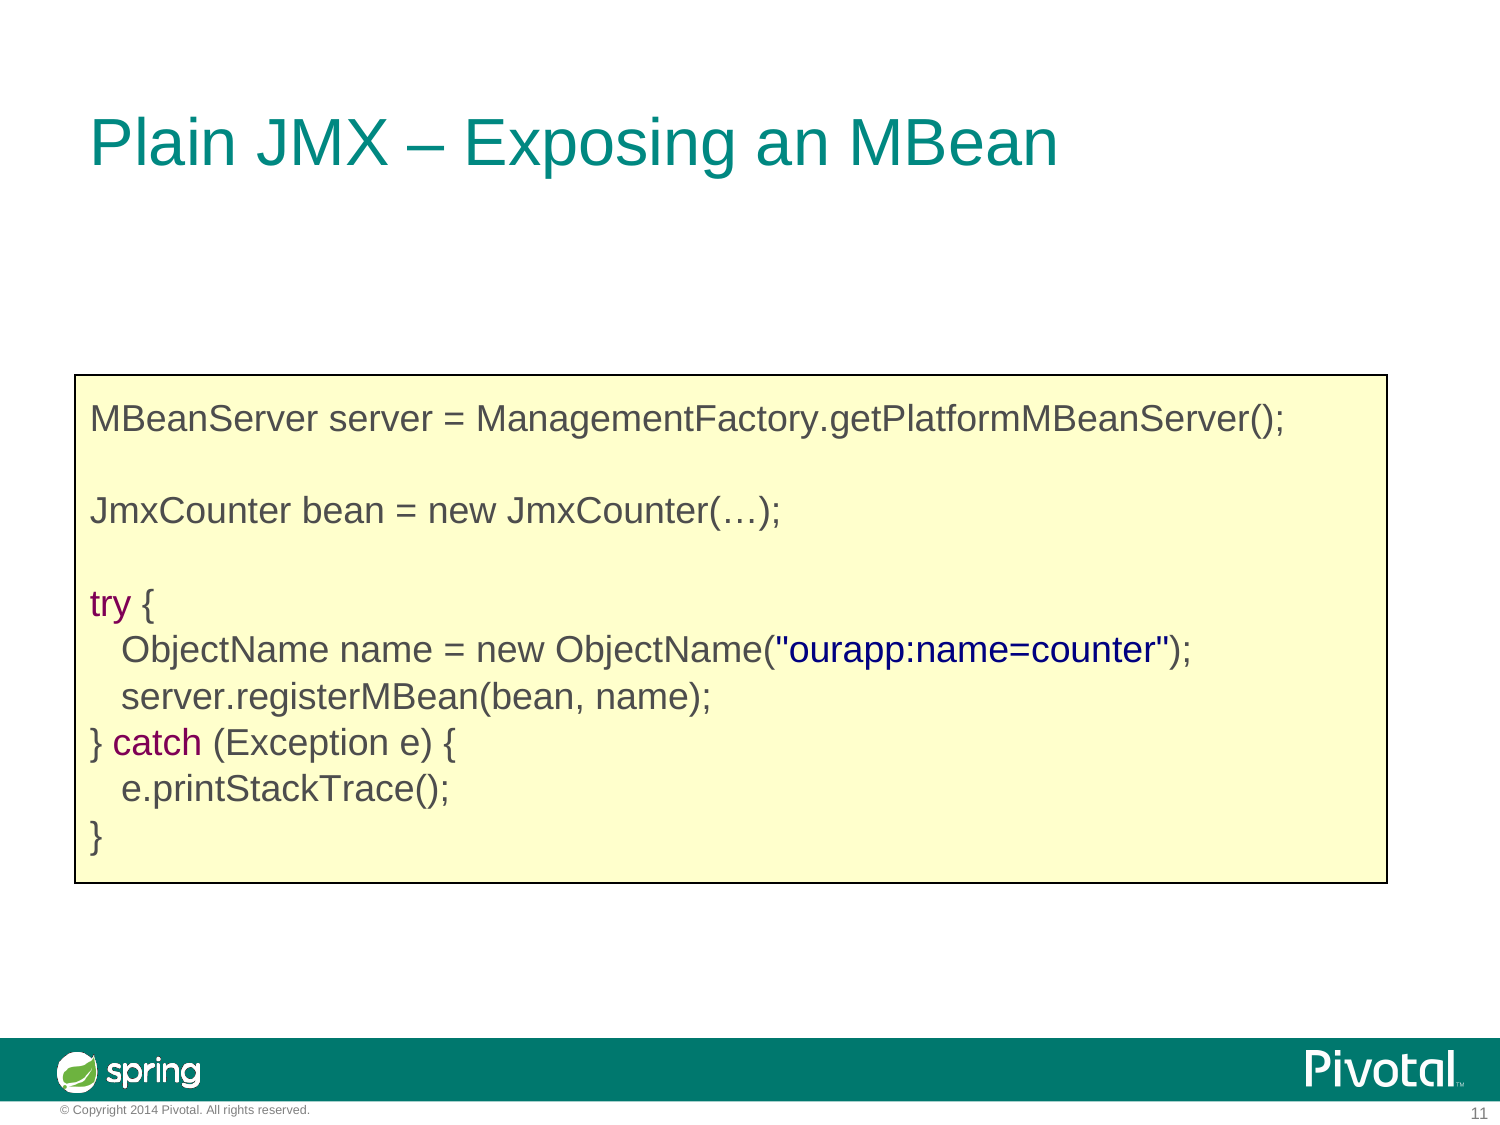

# Plain JMX – Exposing an MBean
MBeanServer server = ManagementFactory.getPlatformMBeanServer();
JmxCounter bean = new JmxCounter(…);
try {
 ObjectName name = new ObjectName("ourapp:name=counter");
 server.registerMBean(bean, name);
} catch (Exception e) {
 e.printStackTrace();
}